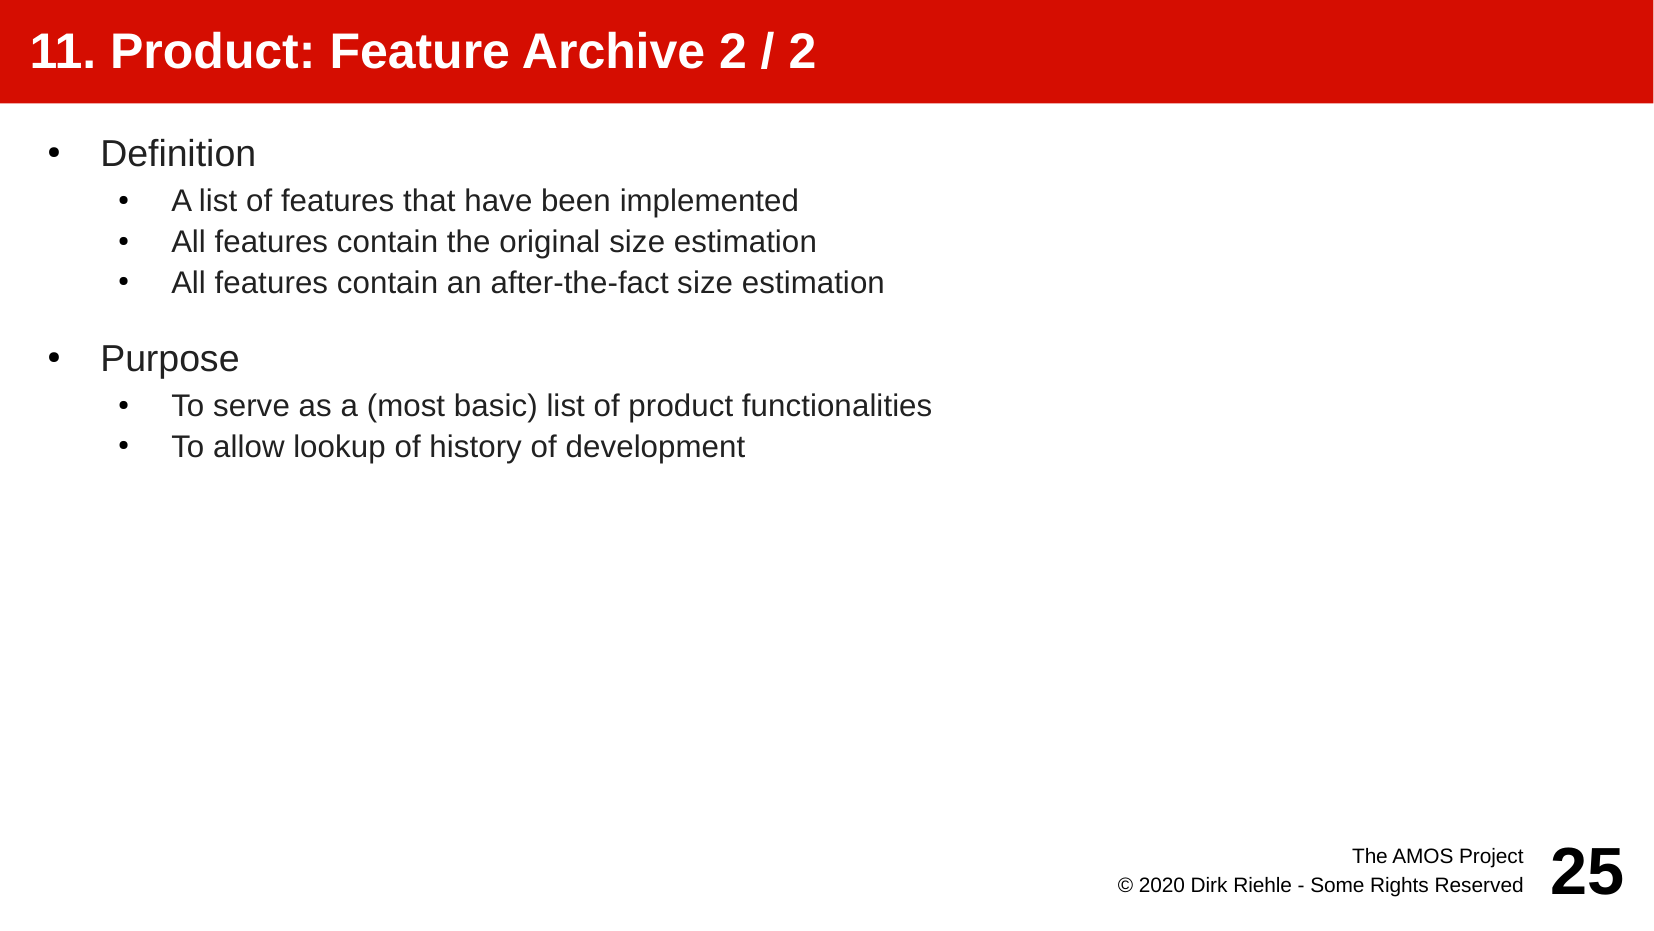

# 11. Product: Feature Archive 2 / 2
Definition
A list of features that have been implemented
All features contain the original size estimation
All features contain an after-the-fact size estimation
Purpose
To serve as a (most basic) list of product functionalities
To allow lookup of history of development
The AMOS Project
25
© 2020 Dirk Riehle - Some Rights Reserved